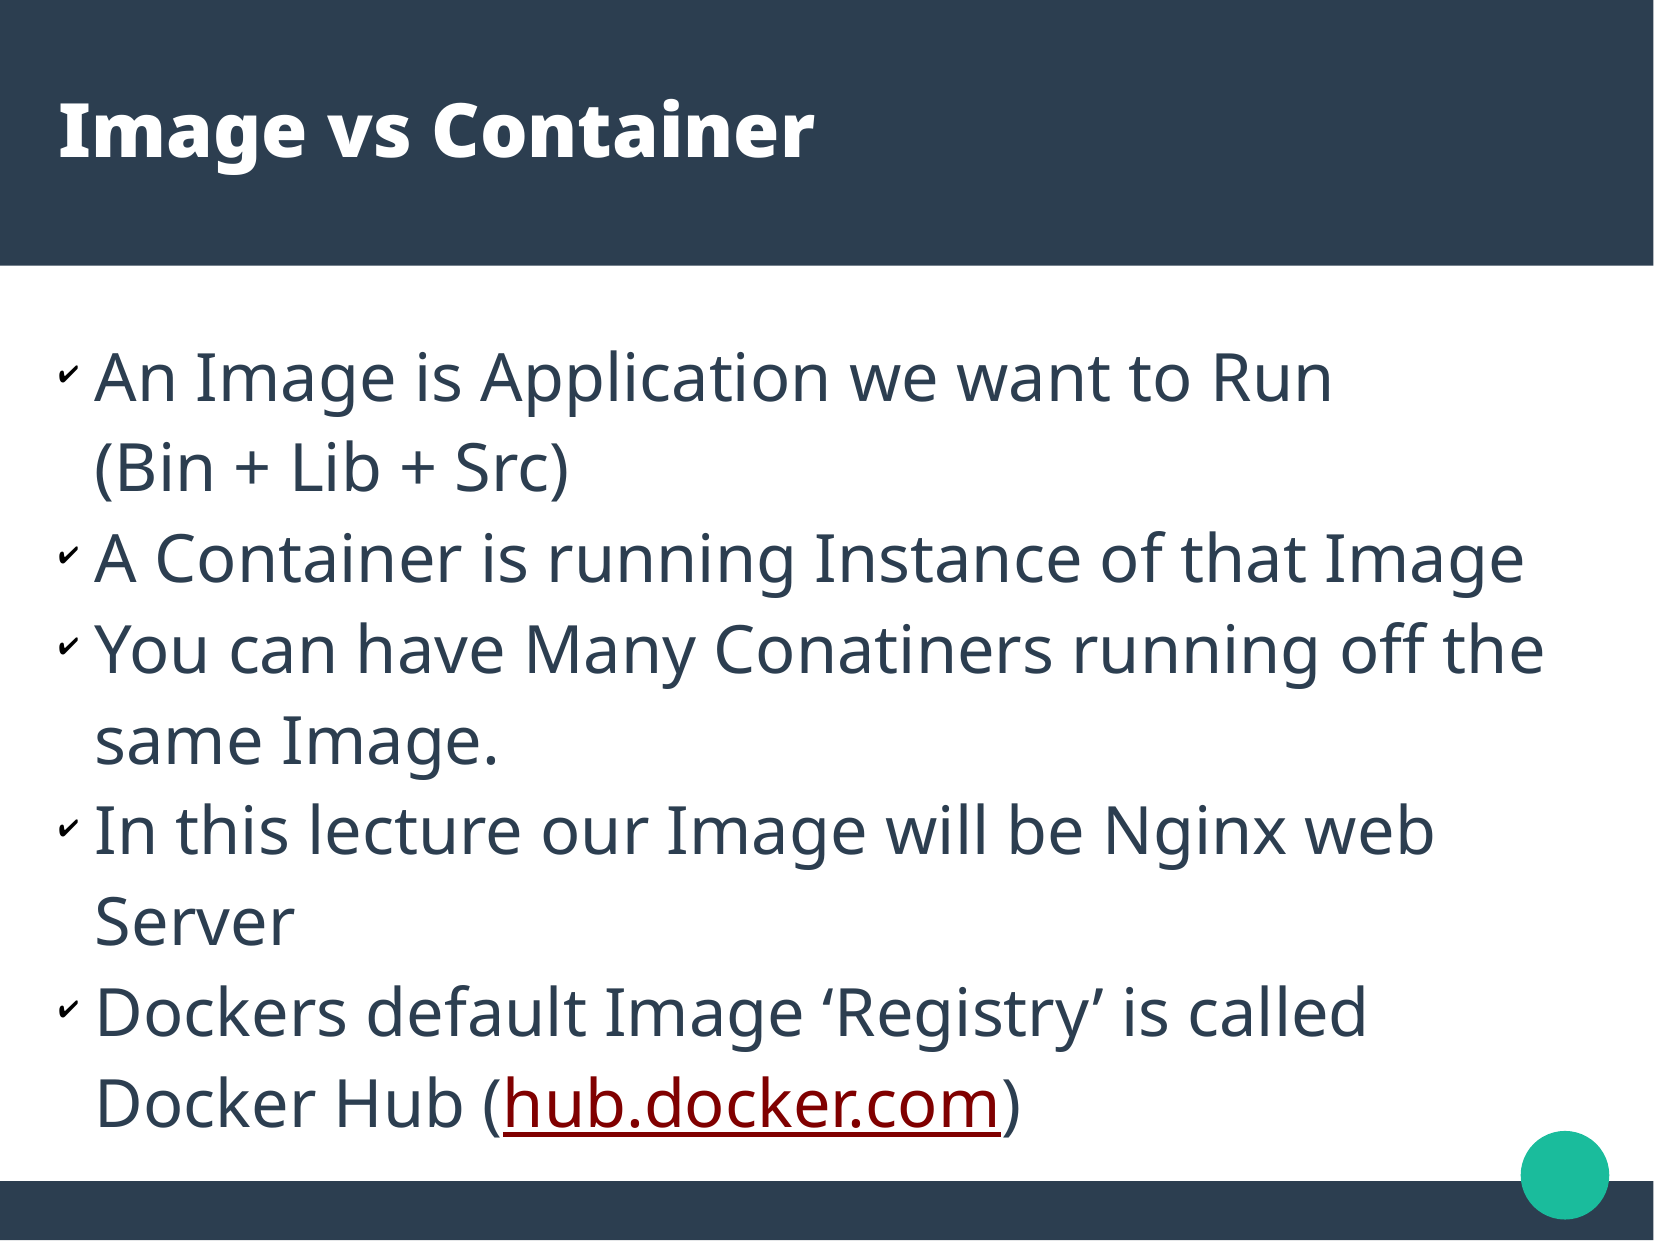

# Image vs Container
An Image is Application we want to Run
(Bin + Lib + Src)
A Container is running Instance of that Image
You can have Many Conatiners running off the same Image.
In this lecture our Image will be Nginx web Server
Dockers default Image ‘Registry’ is called Docker Hub (hub.docker.com)